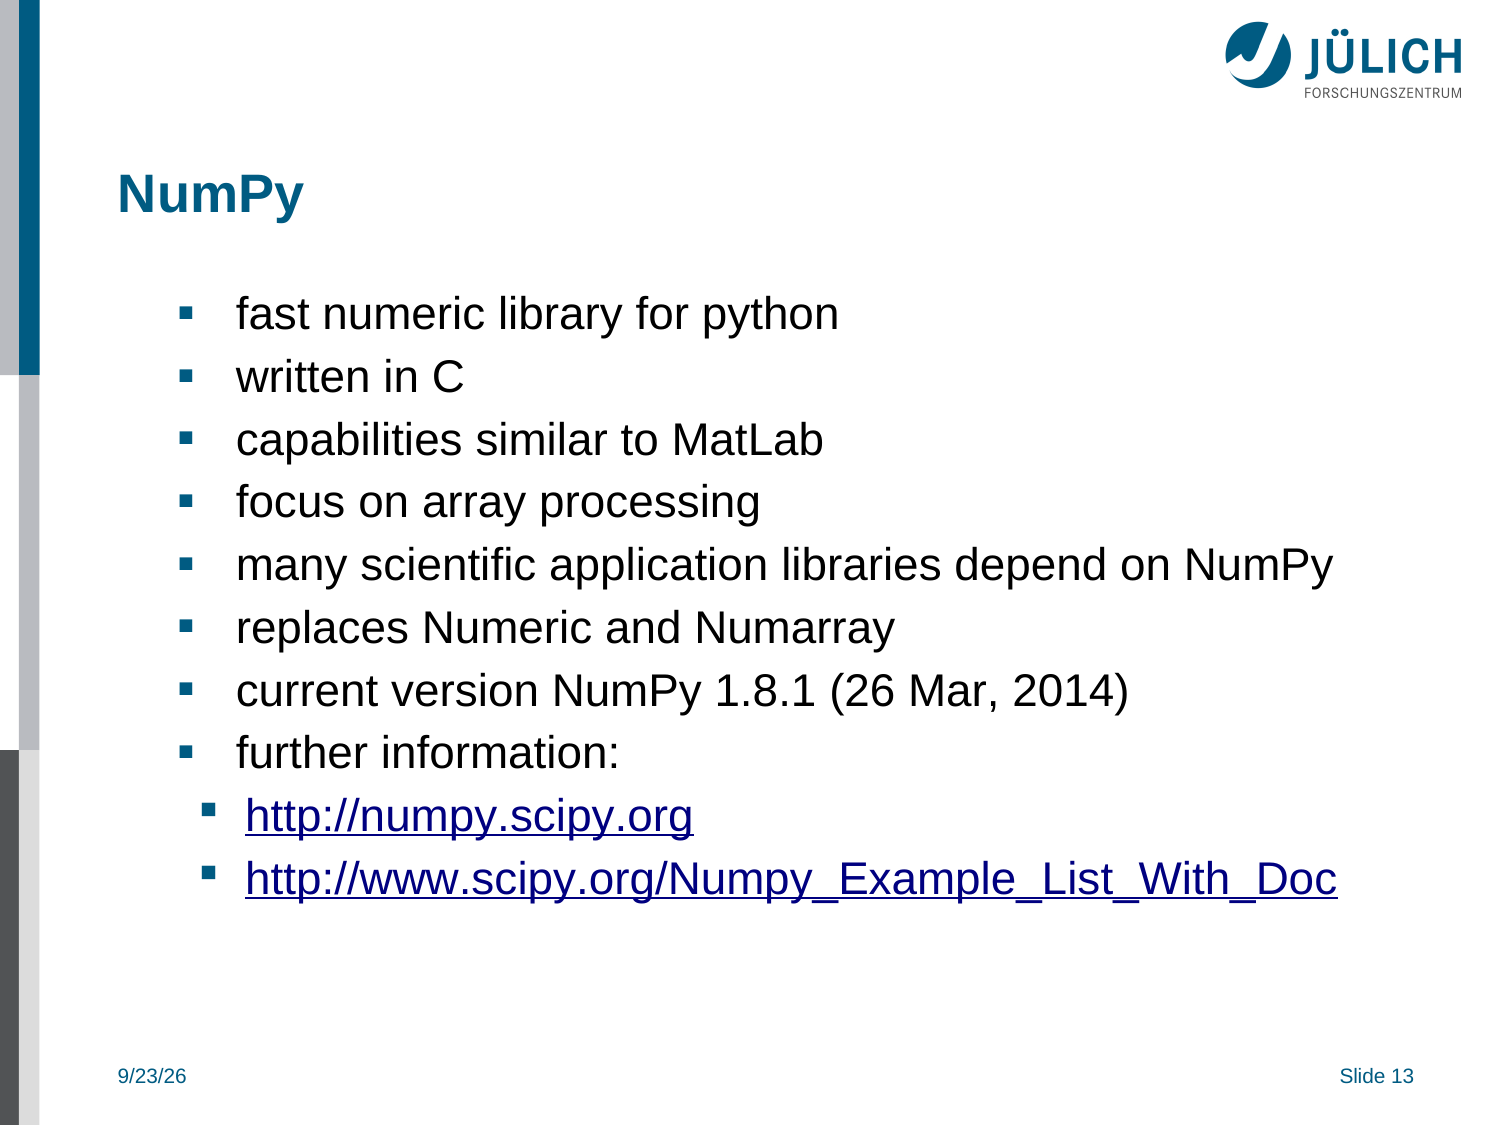

# NumPy
fast numeric library for python
written in C
capabilities similar to MatLab
focus on array processing
many scientific application libraries depend on NumPy
replaces Numeric and Numarray
current version NumPy 1.8.1 (26 Mar, 2014)
further information:
http://numpy.scipy.org
http://www.scipy.org/Numpy_Example_List_With_Doc